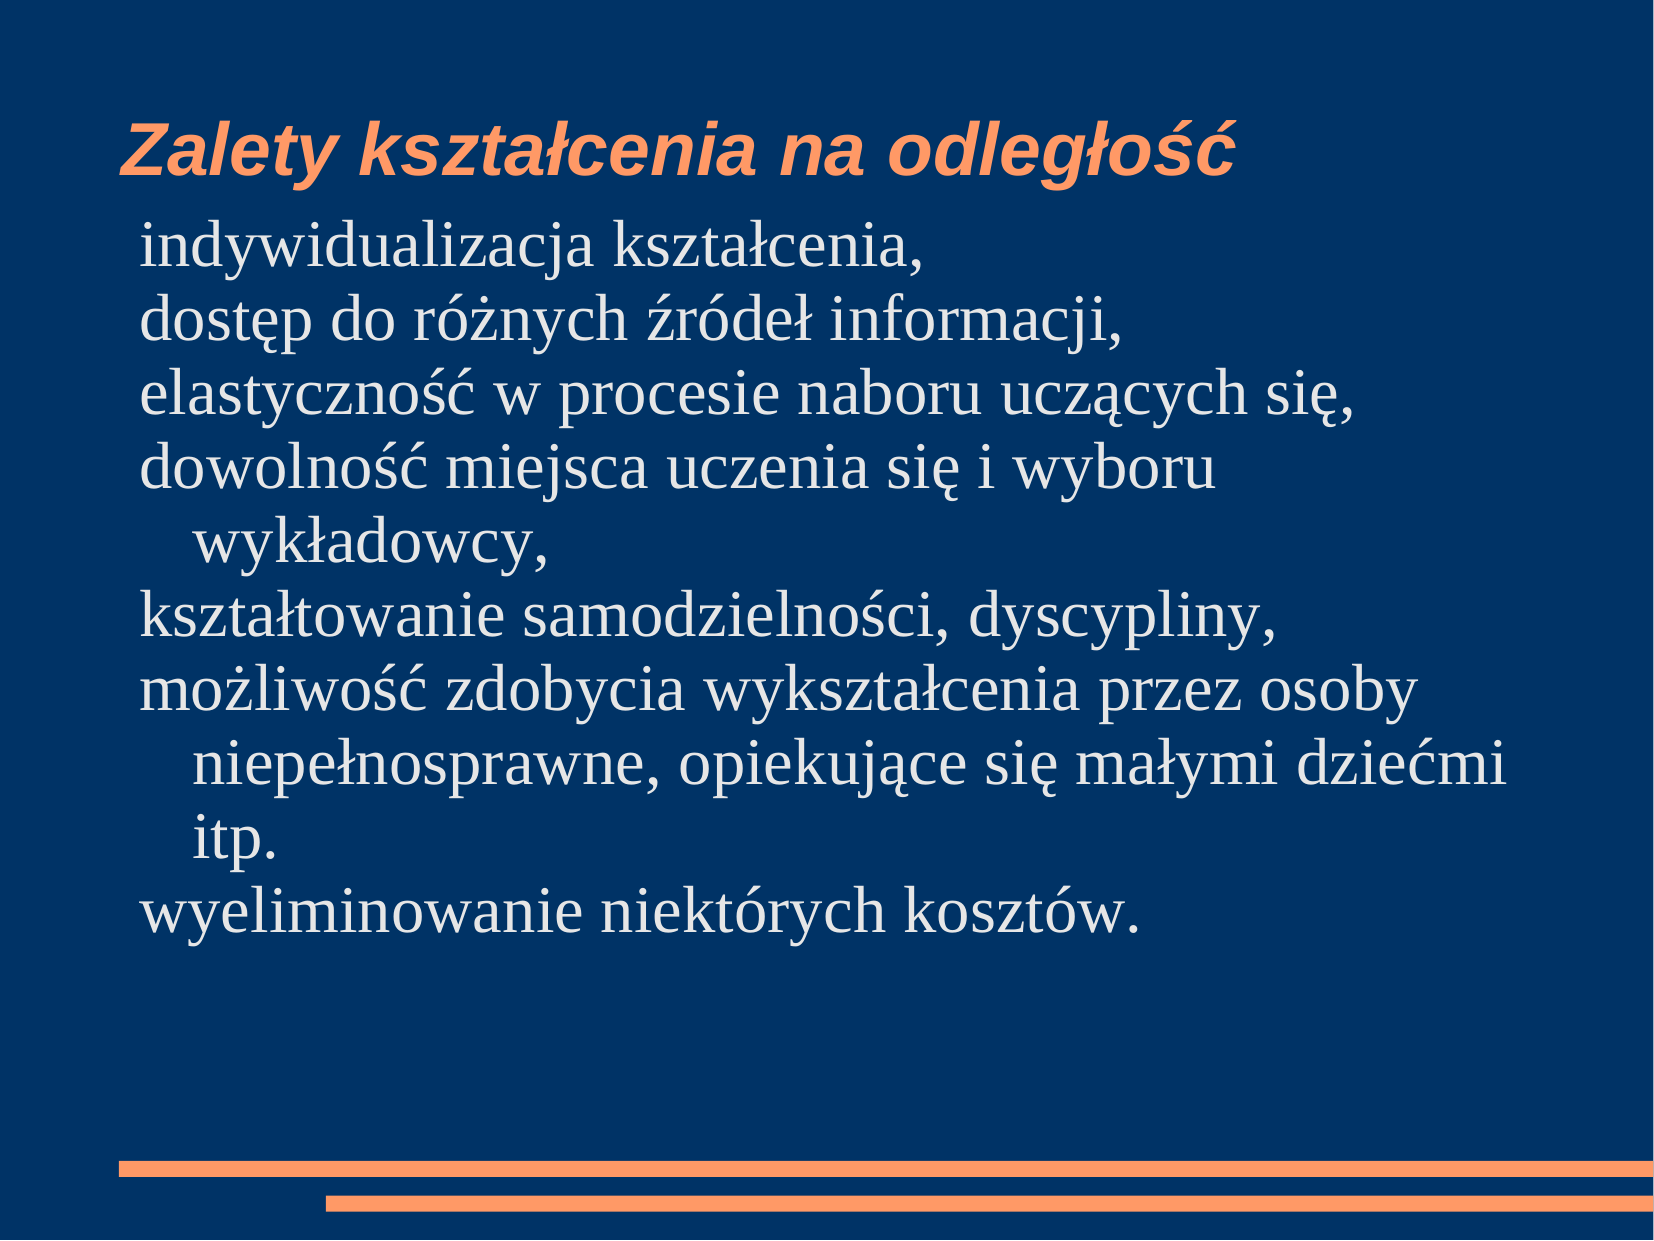

# Zalety kształcenia na odległość
indywidualizacja kształcenia,
dostęp do różnych źródeł informacji,
elastyczność w procesie naboru uczących się,
dowolność miejsca uczenia się i wyboru wykładowcy,
kształtowanie samodzielności, dyscypliny,
możliwość zdobycia wykształcenia przez osoby niepełnosprawne, opiekujące się małymi dziećmi itp.
wyeliminowanie niektórych kosztów.